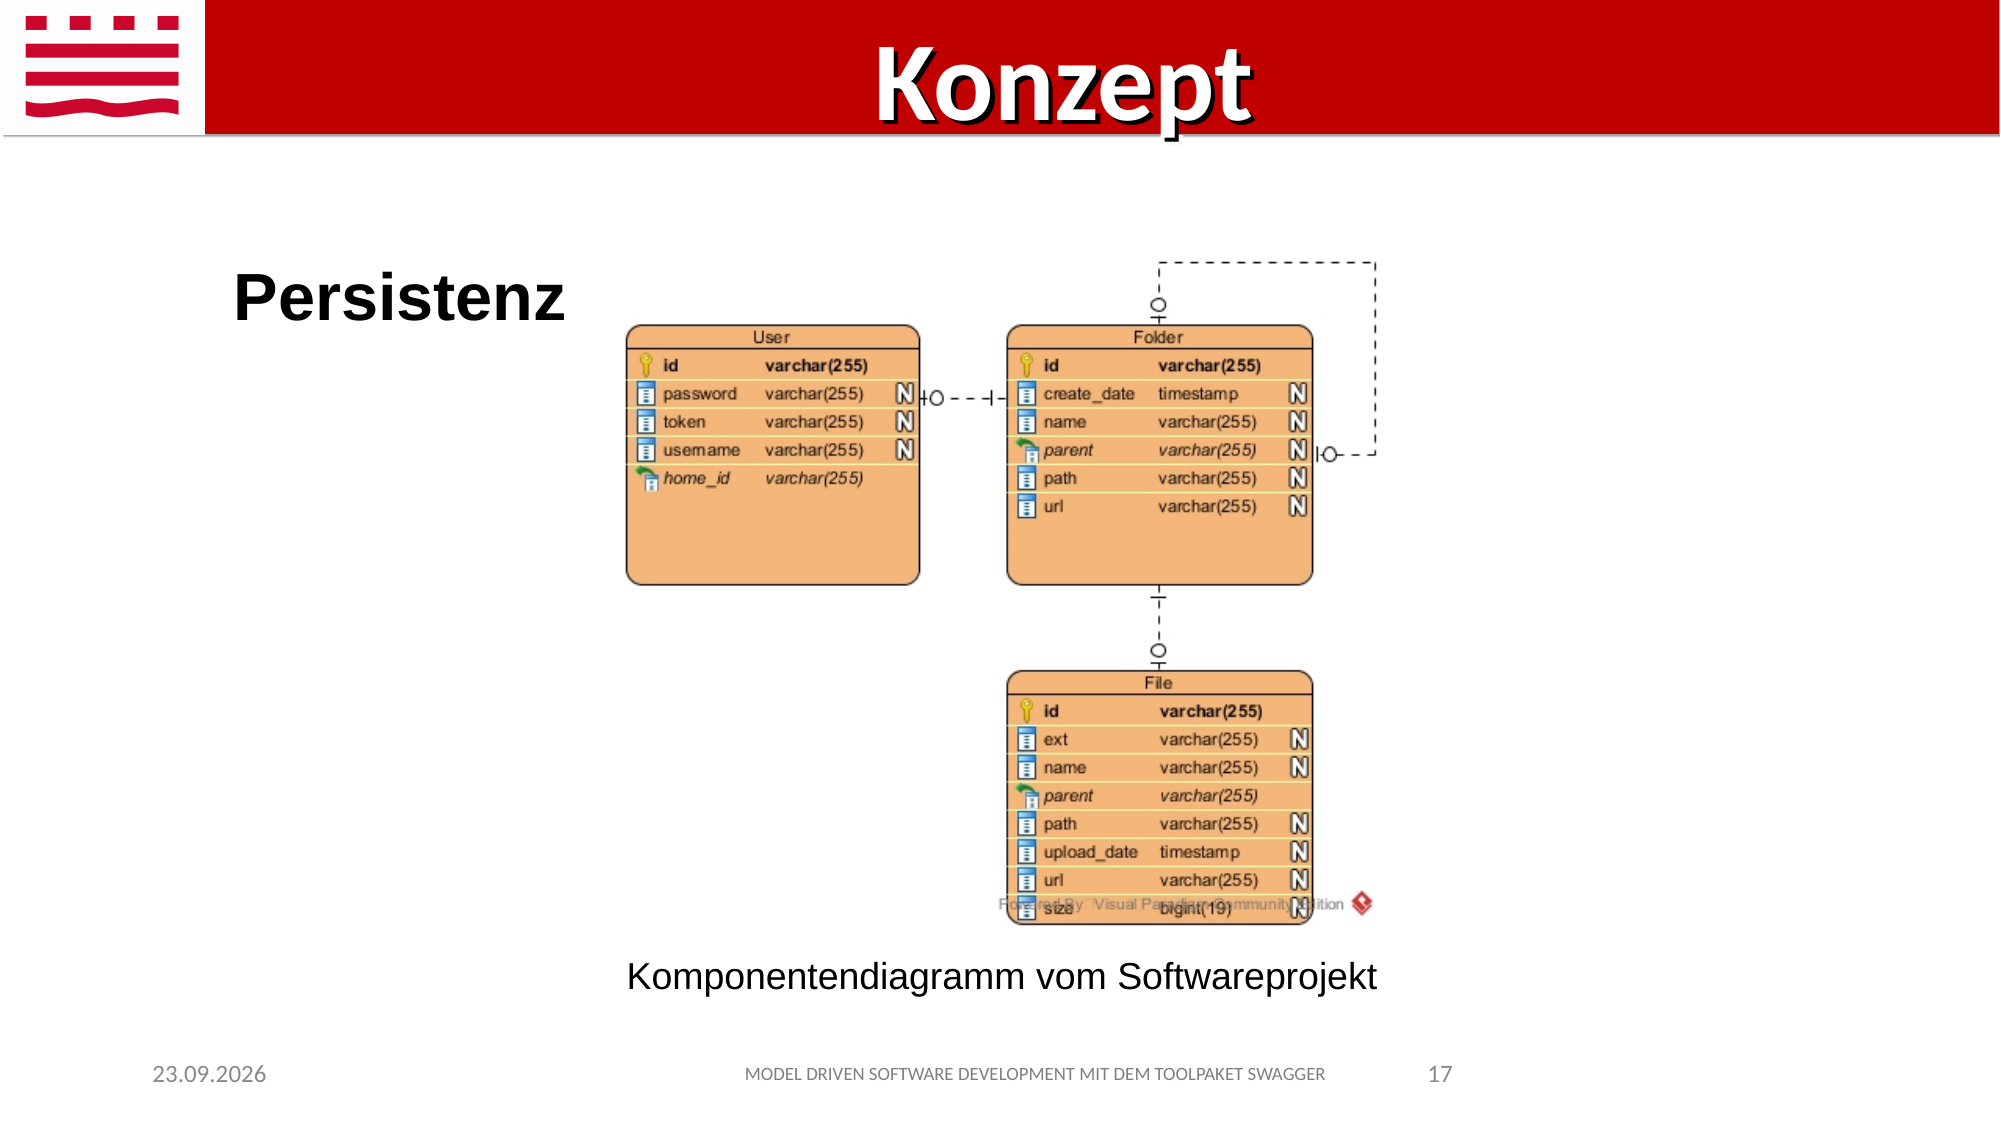

Konzept
# Persistenz
Komponentendiagramm vom Softwareprojekt
MODEL DRIVEN SOFTWARE DEVELOPMENT MIT DEM TOOLPAKET SWAGGER